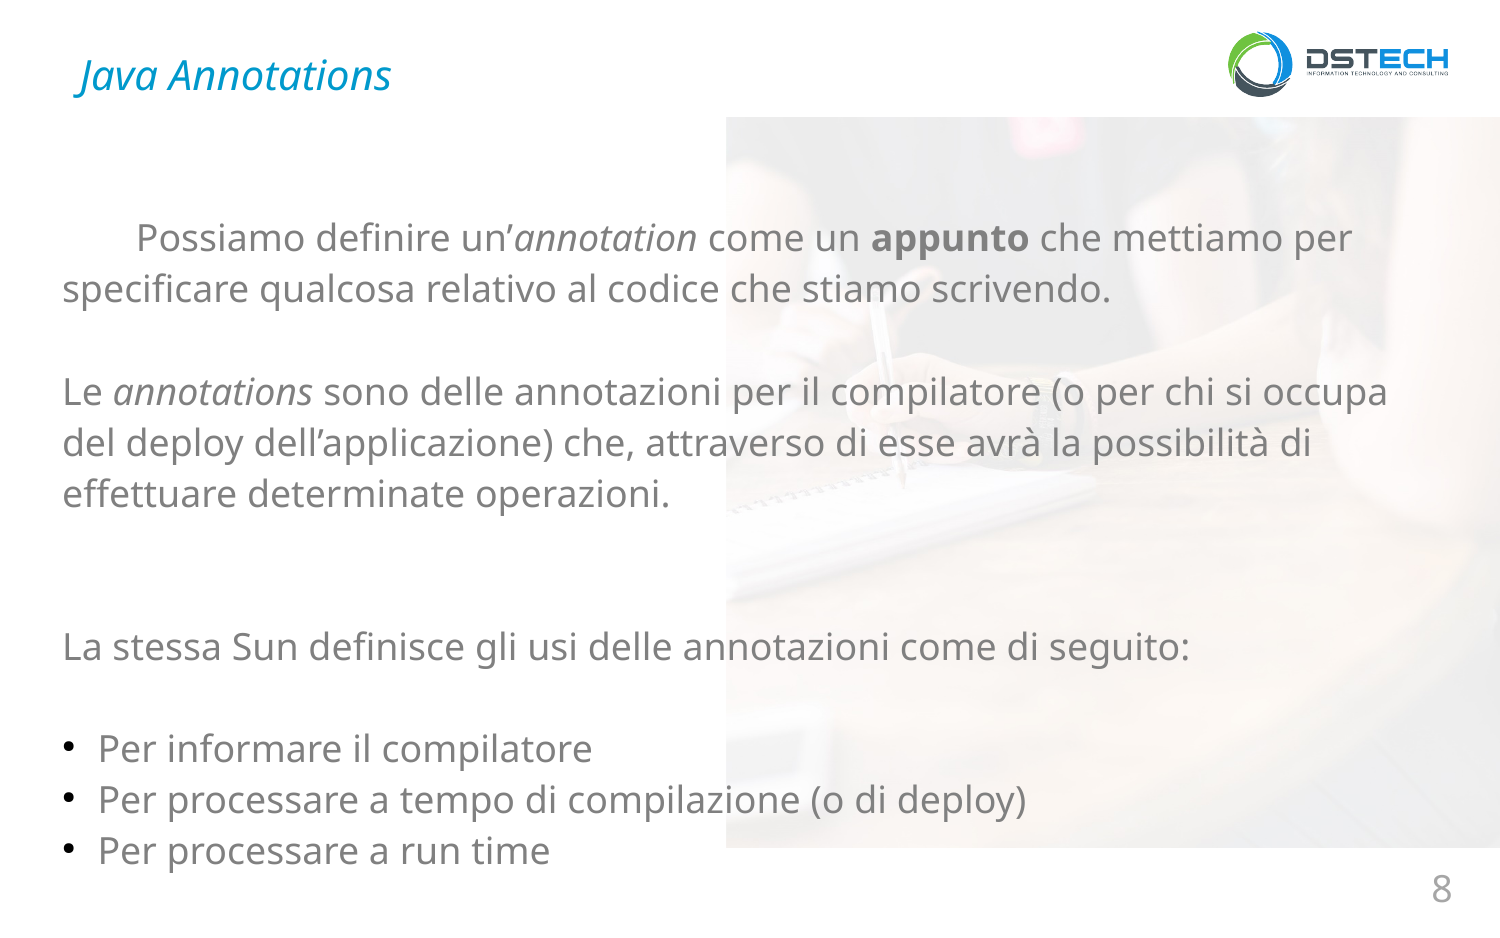

Java Annotations
	Possiamo definire un’annotation come un appunto che mettiamo per specificare qualcosa relativo al codice che stiamo scrivendo.
Le annotations sono delle annotazioni per il compilatore (o per chi si occupa del deploy dell’applicazione) che, attraverso di esse avrà la possibilità di effettuare determinate operazioni.
La stessa Sun definisce gli usi delle annotazioni come di seguito:
Per informare il compilatore
Per processare a tempo di compilazione (o di deploy)
Per processare a run time
8